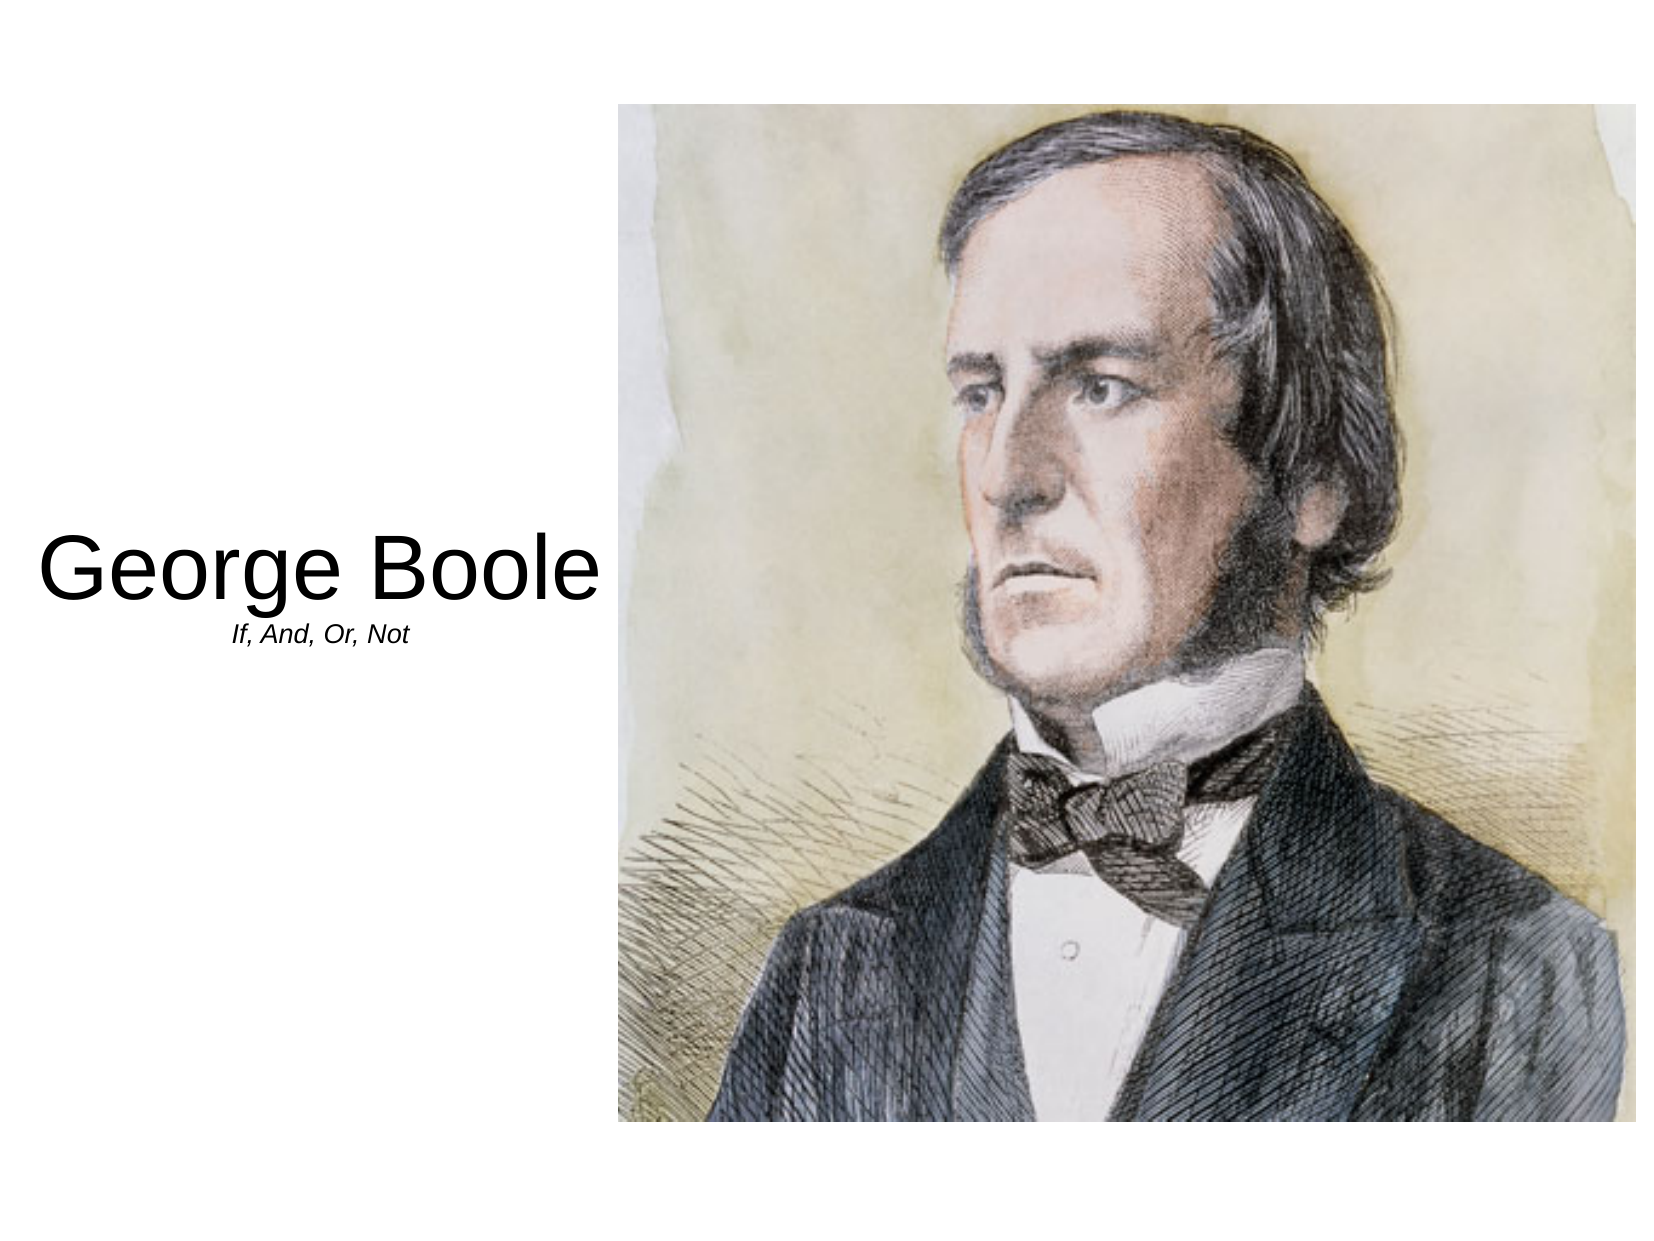

#
George Boole
If, And, Or, Not